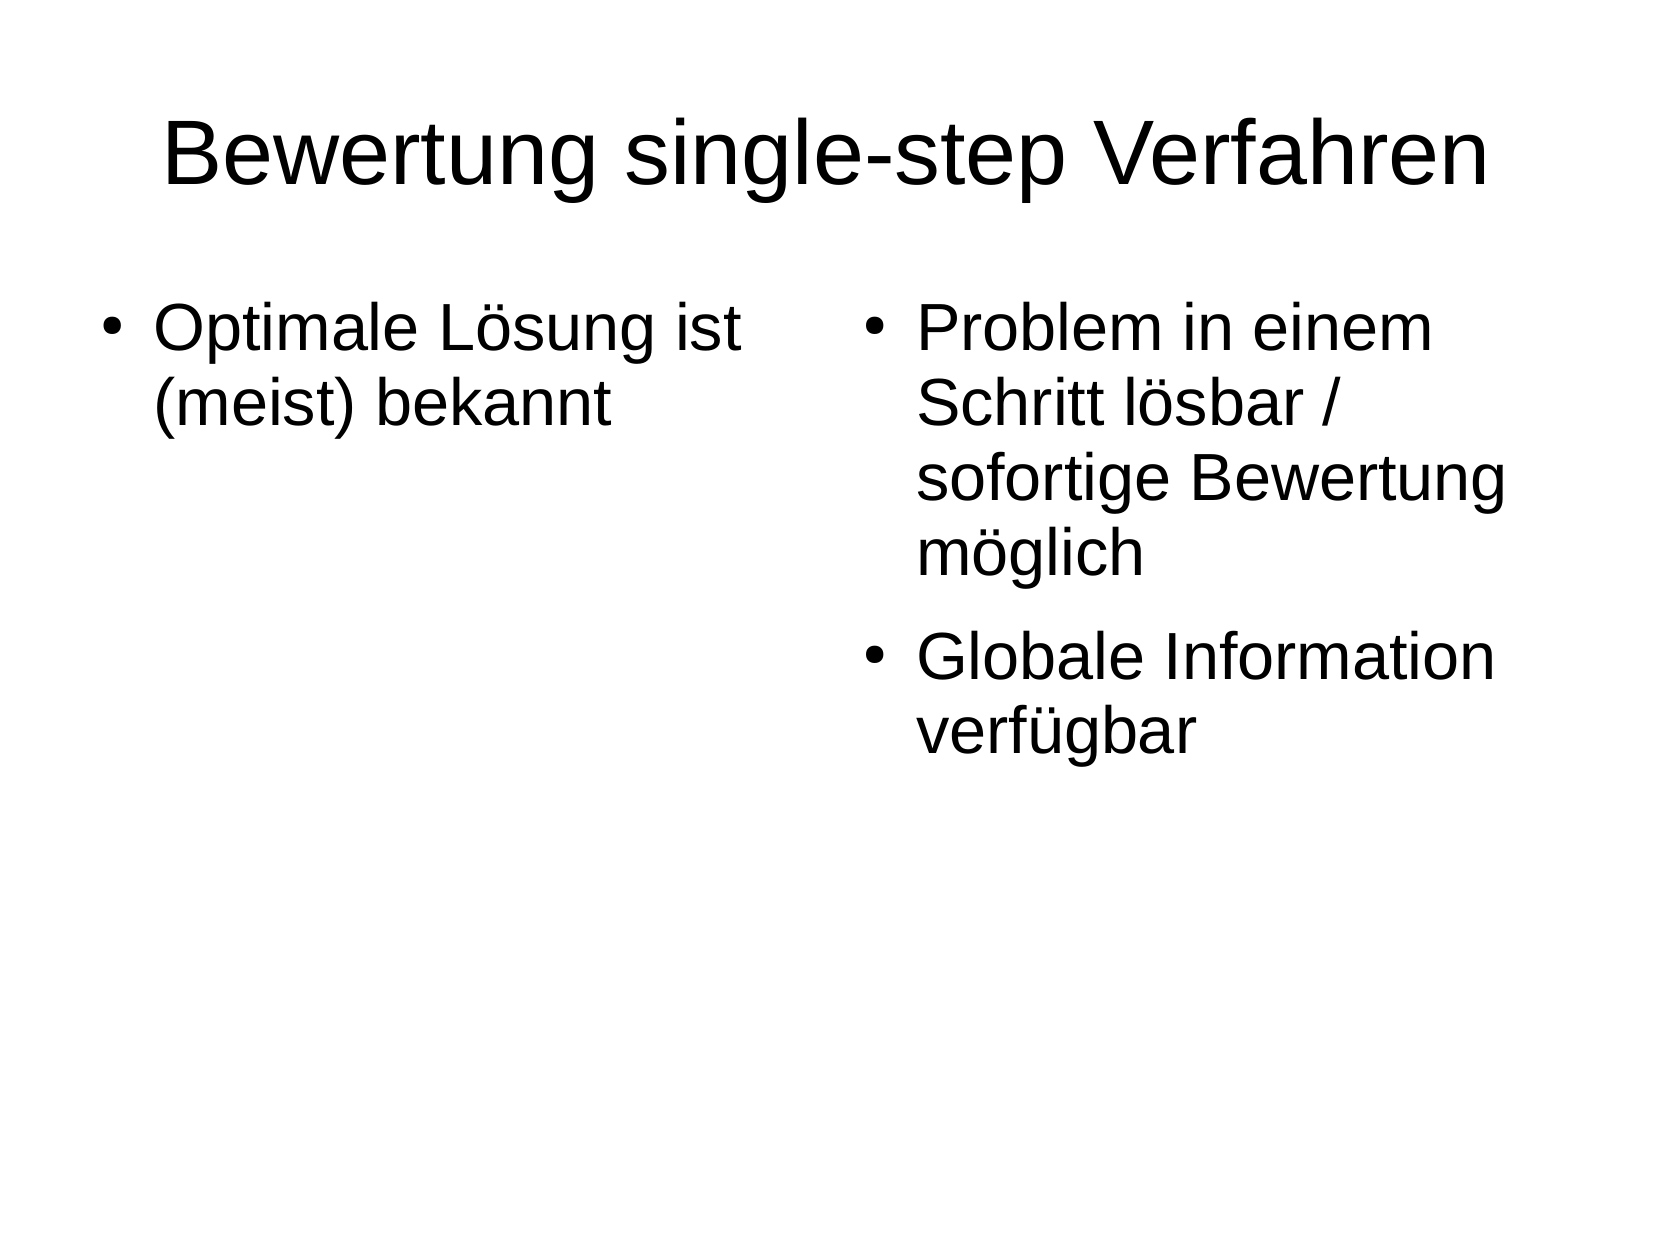

# Bewertung single-step Verfahren
Optimale Lösung ist (meist) bekannt
Problem in einem Schritt lösbar / sofortige Bewertung möglich
Globale Information verfügbar